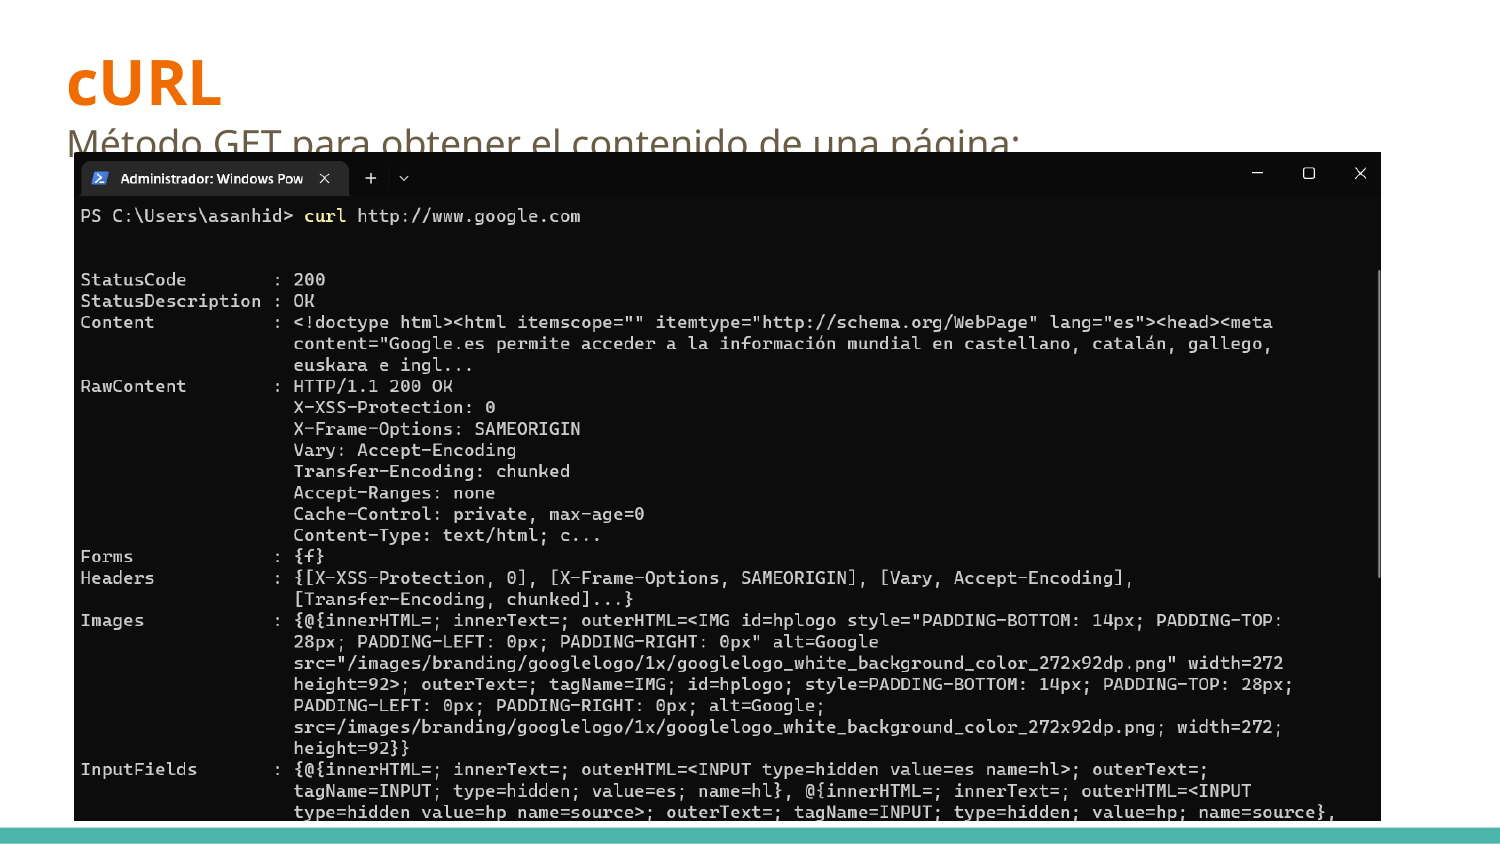

# cURL
Método GET para obtener el contenido de una página: